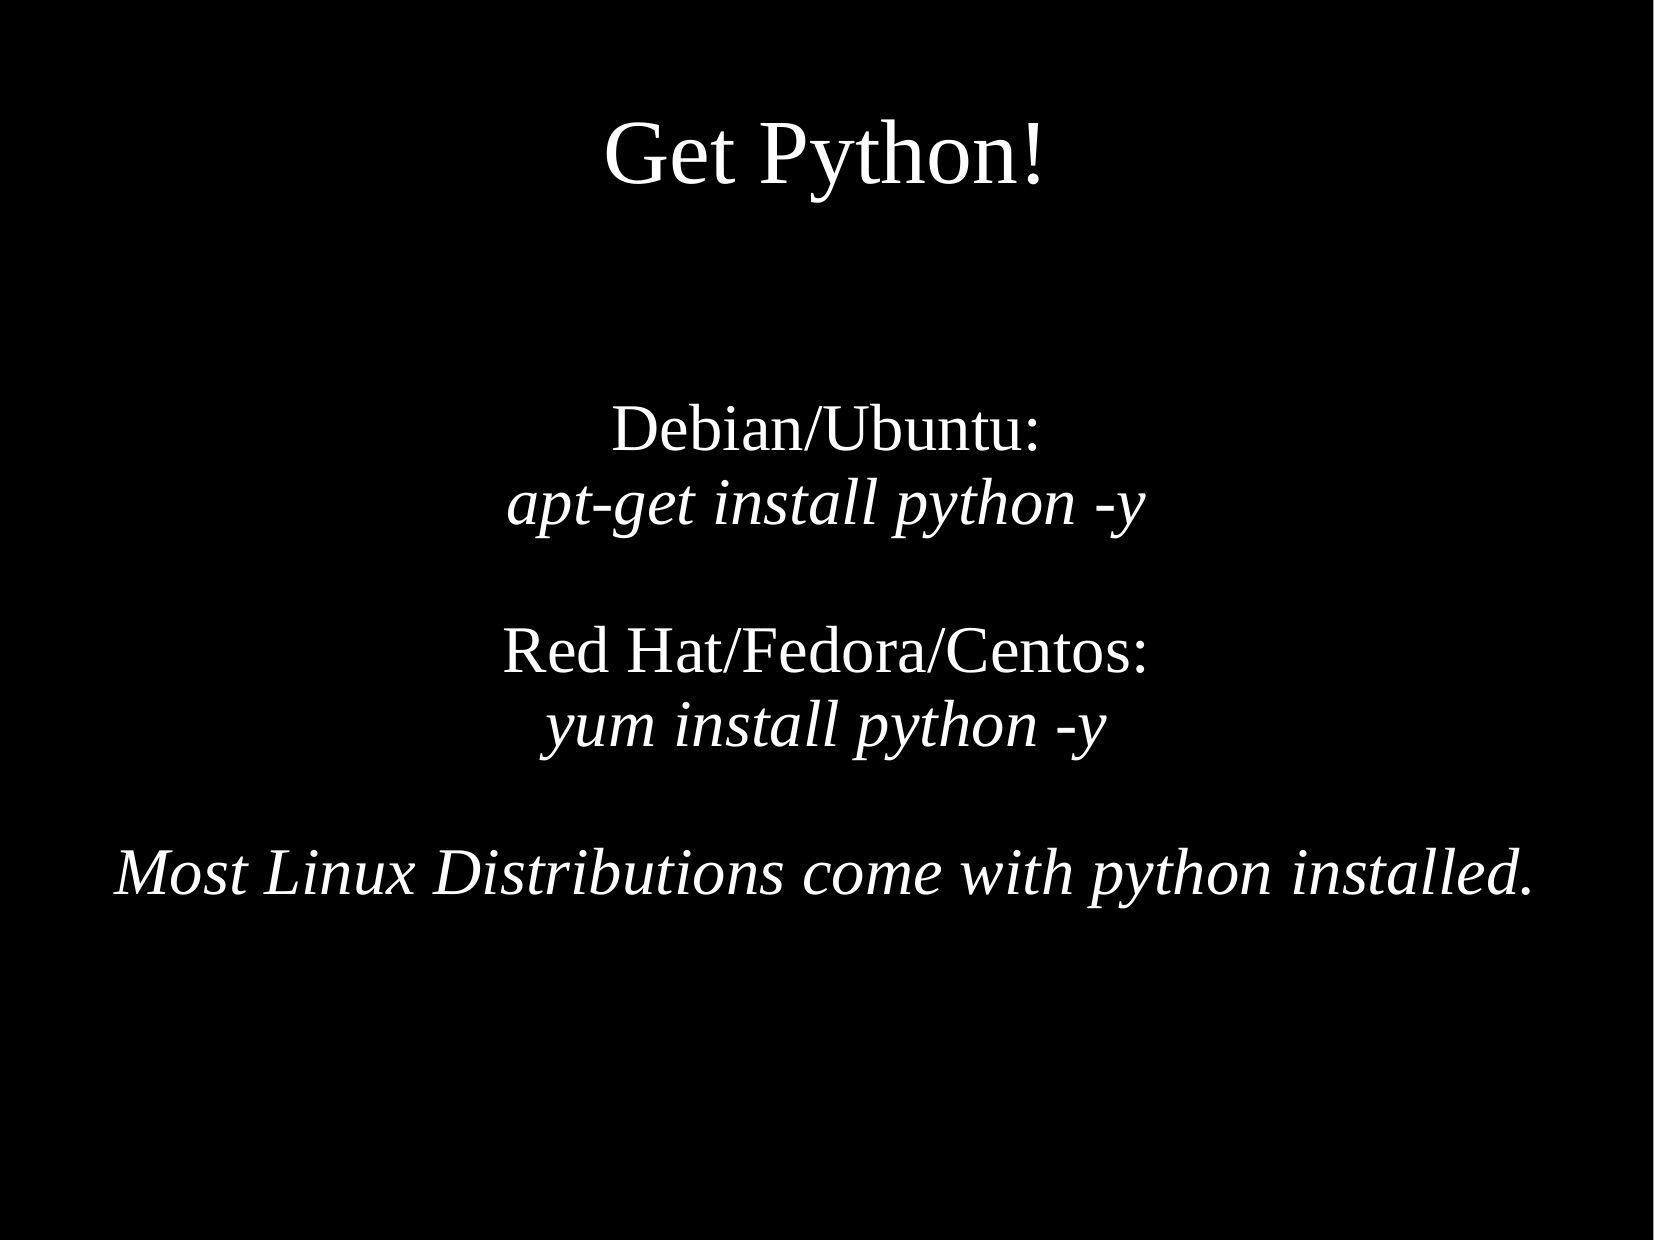

# Get Python!
Debian/Ubuntu:
apt-get install python -y
Red Hat/Fedora/Centos:
yum install python -y
Most Linux Distributions come with python installed.